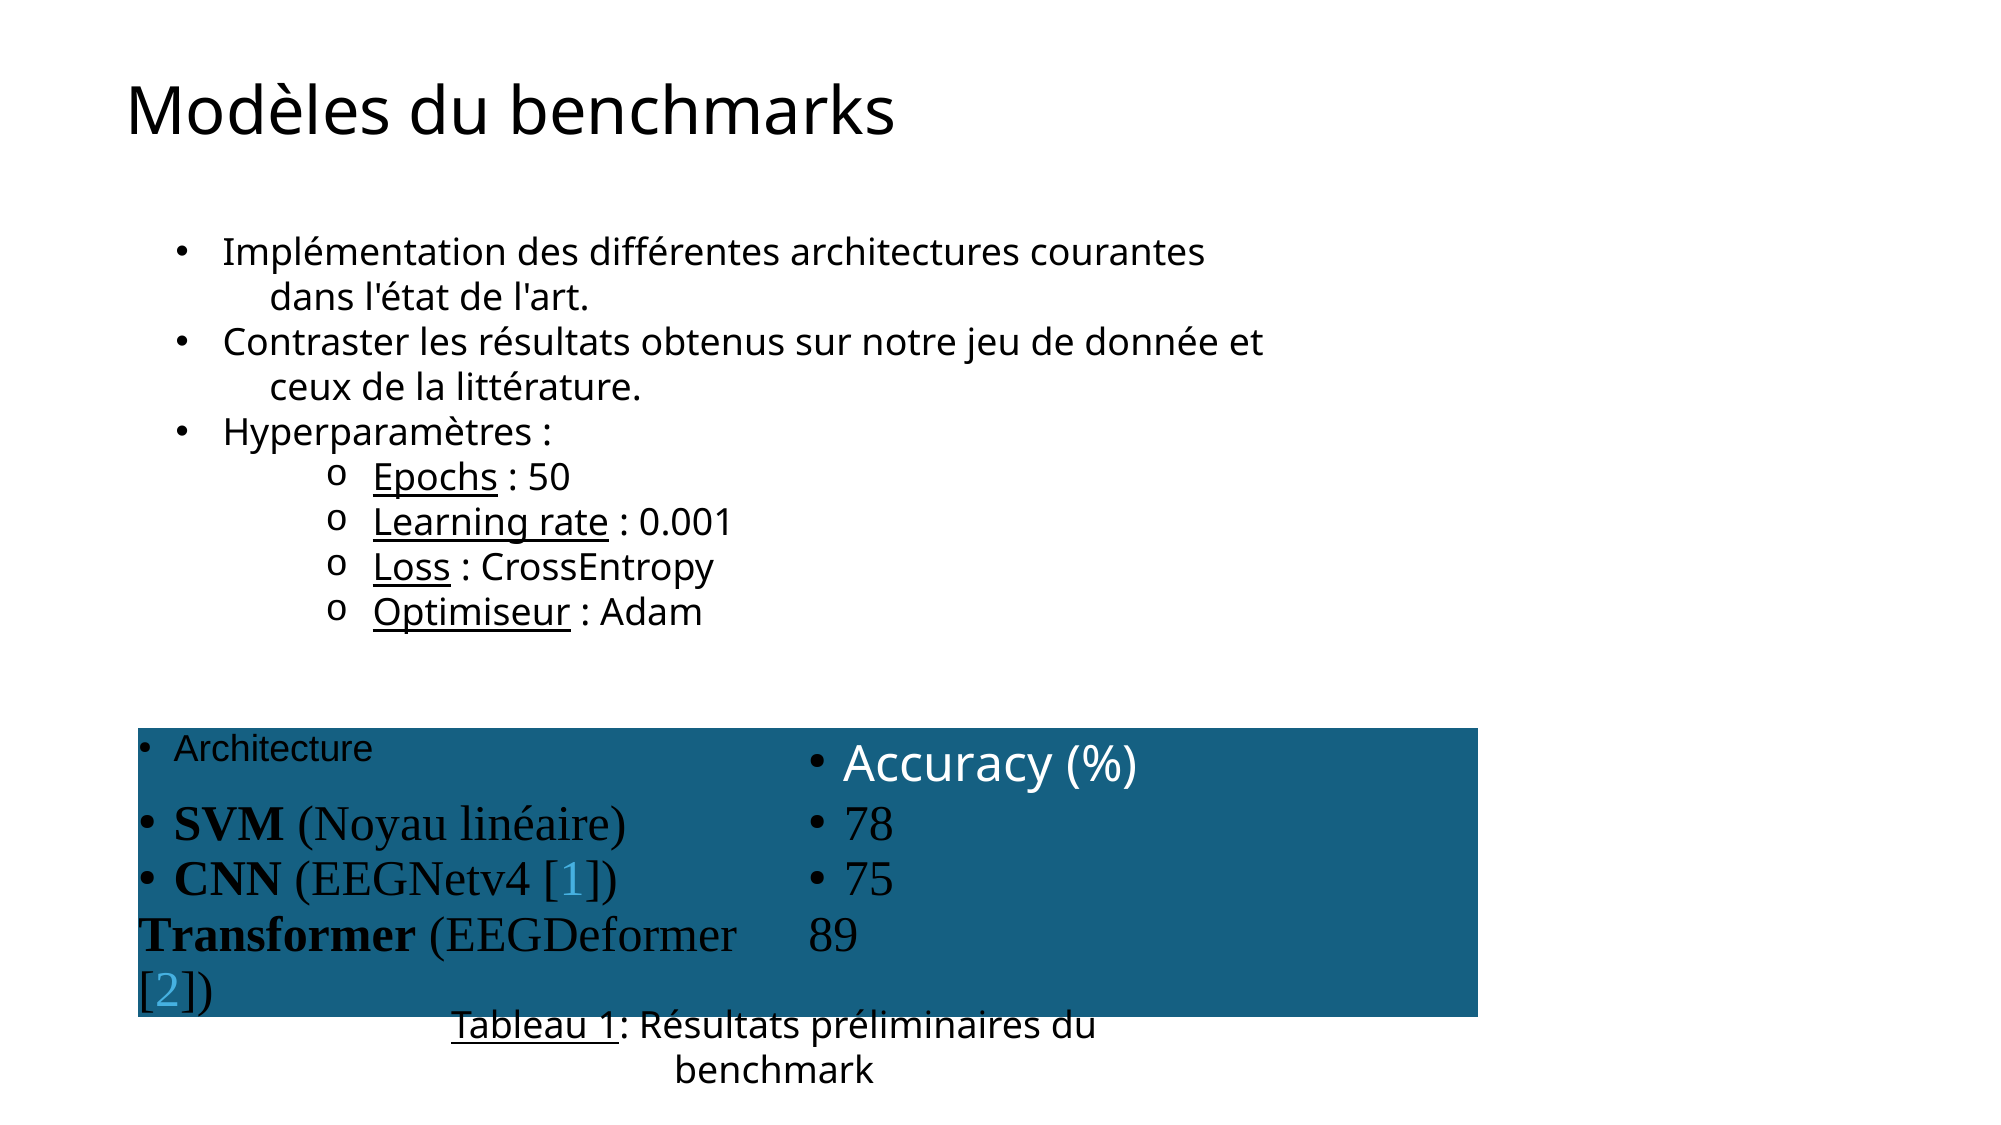

# Modèles du benchmarks
Implémentation des différentes architectures courantes dans l'état de l'art.
Contraster les résultats obtenus sur notre jeu de donnée et ceux de la littérature.
Hyperparamètres :
Epochs : 50
Learning rate : 0.001
Loss : CrossEntropy
Optimiseur : Adam
| Architecture | Accuracy (%) |
| --- | --- |
| SVM (Noyau linéaire) | 78 |
| CNN (EEGNetv4 [1]) | 75 |
| Transformer (EEGDeformer [2]) | 89 |
Tableau 1: Résultats préliminaires du benchmark